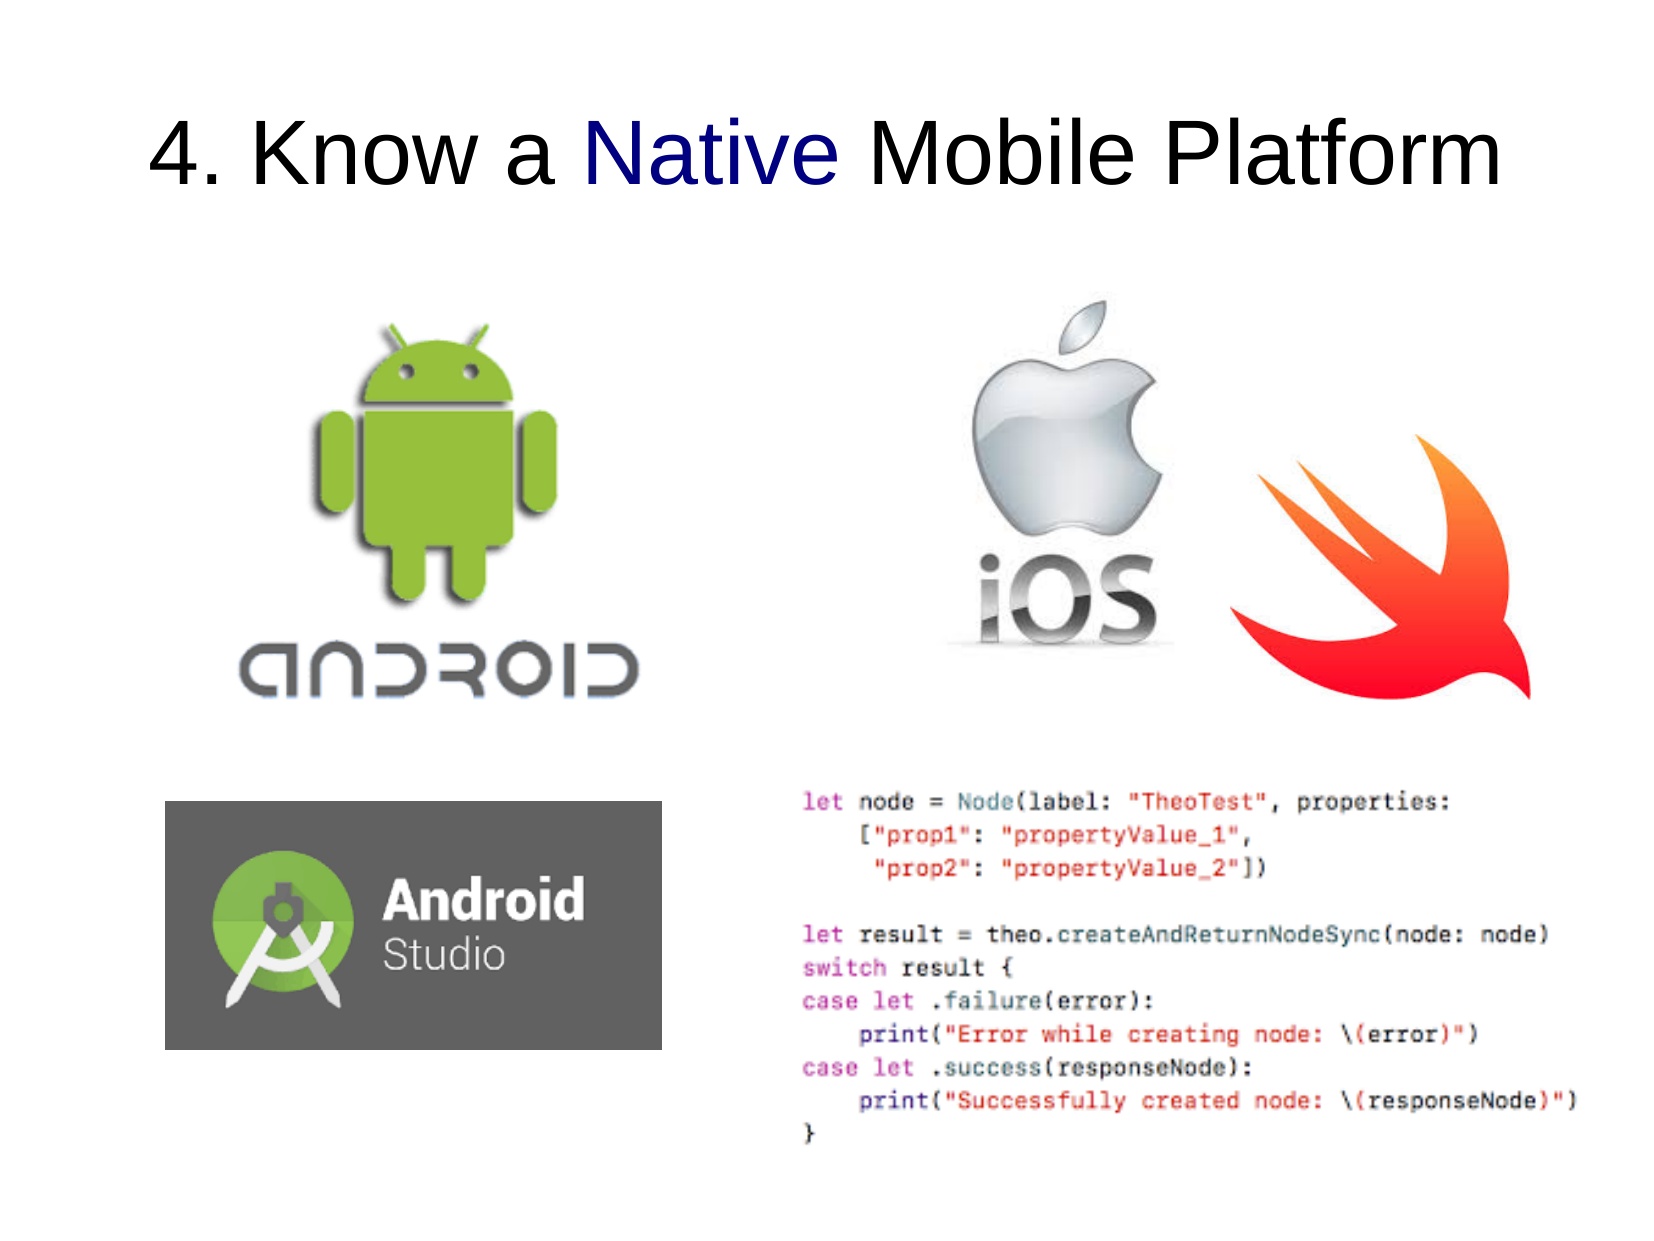

# 4. Know a Native Mobile Platform